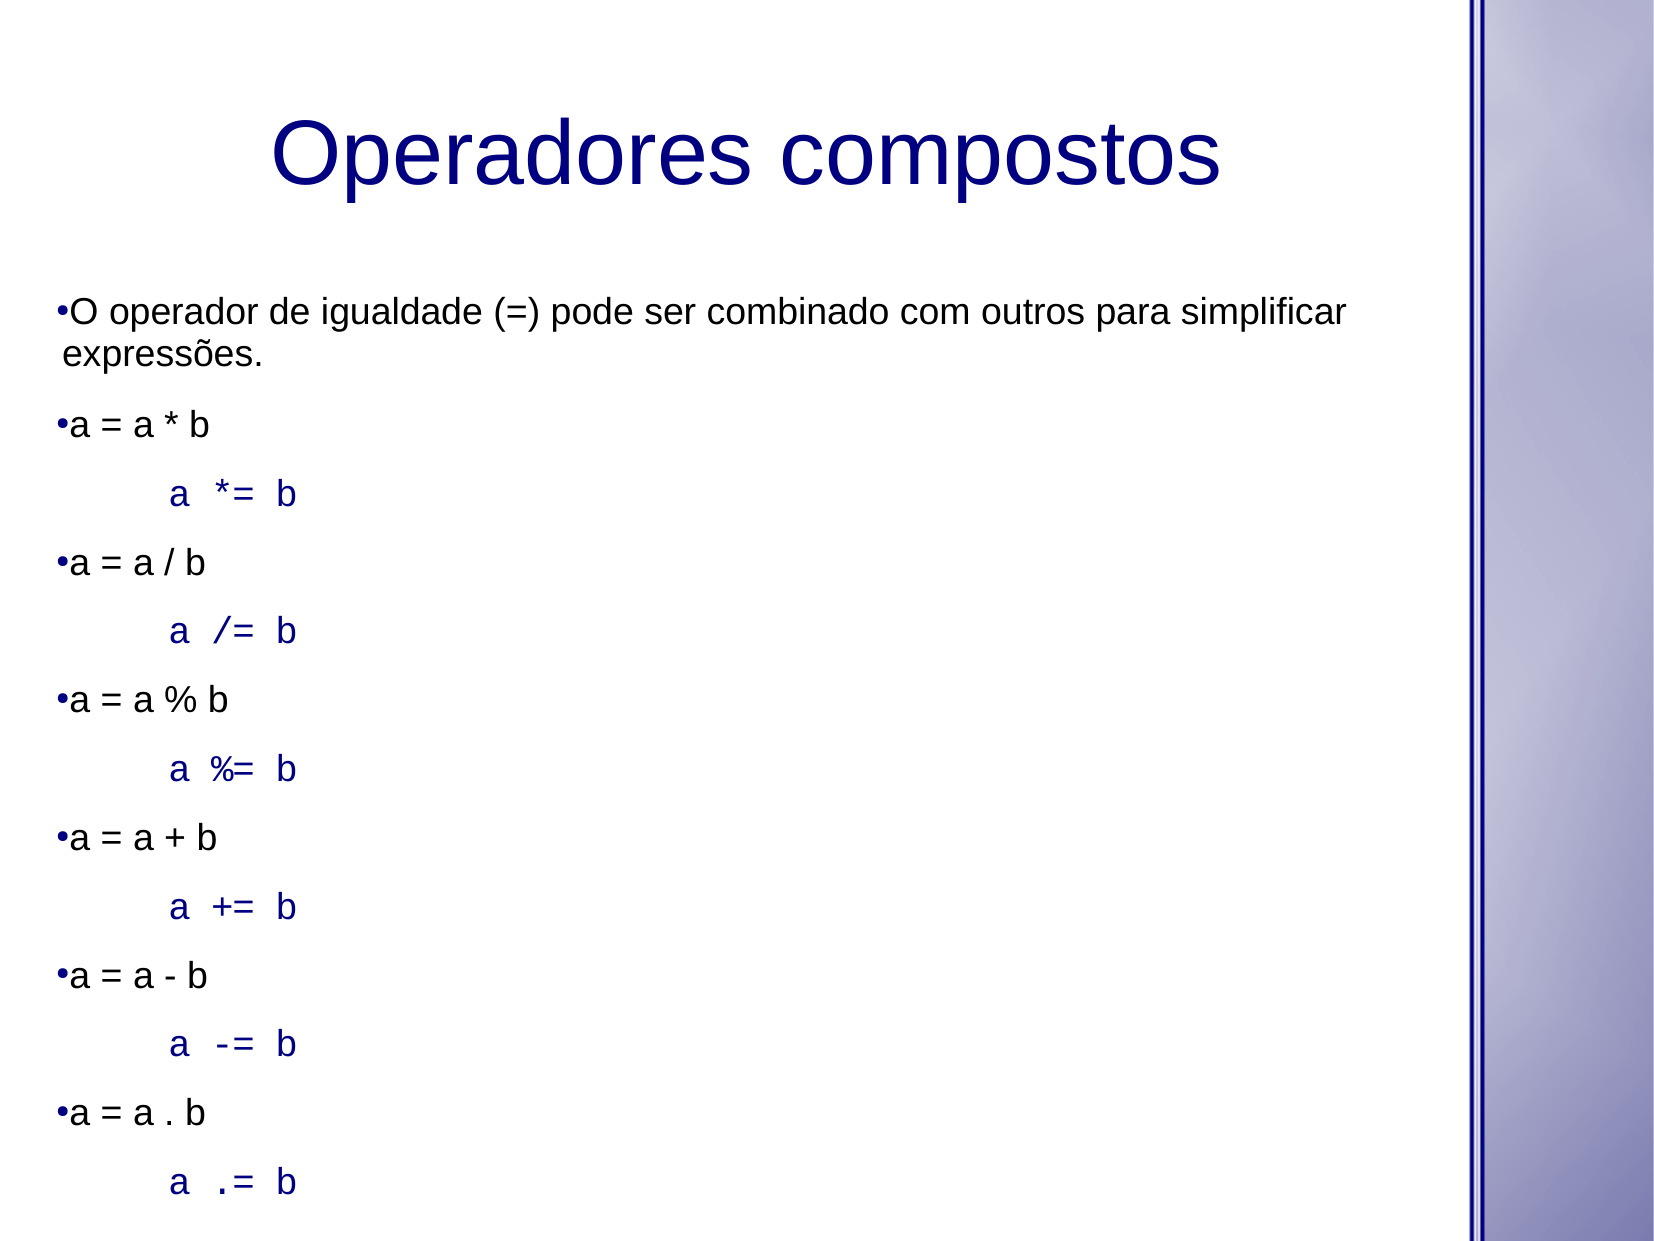

# Operadores compostos
O operador de igualdade (=) pode ser combinado com outros para simplificar expressões.
a = a * b
a *= b
a = a / b
a /= b
a = a % b
a %= b
a = a + b
a += b
a = a - b
a -= b
a = a . b
a .= b